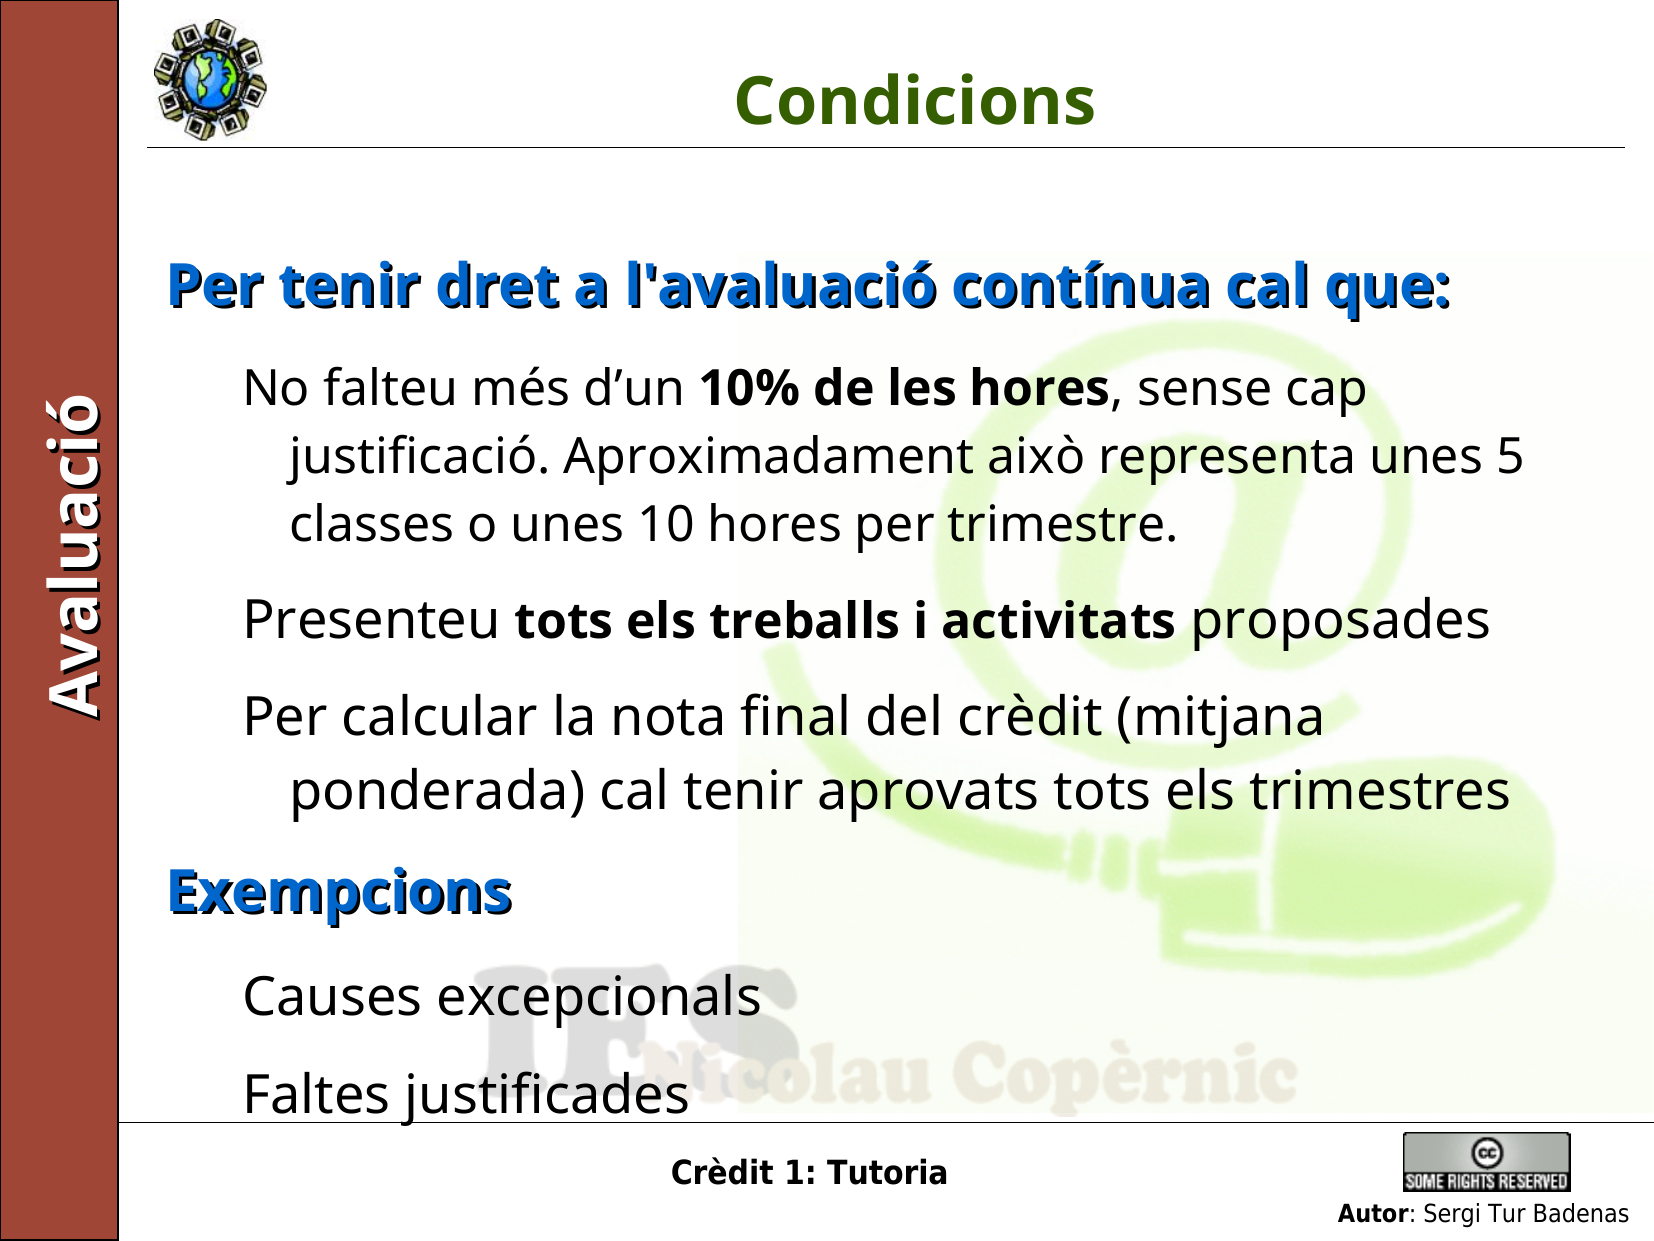

# Condicions
Per tenir dret a l'avaluació contínua cal que:
No falteu més d’un 10% de les hores, sense cap justificació. Aproximadament això representa unes 5 classes o unes 10 hores per trimestre.
Presenteu tots els treballs i activitats proposades
Per calcular la nota final del crèdit (mitjana ponderada) cal tenir aprovats tots els trimestres
Exempcions
Causes excepcionals
Faltes justificades